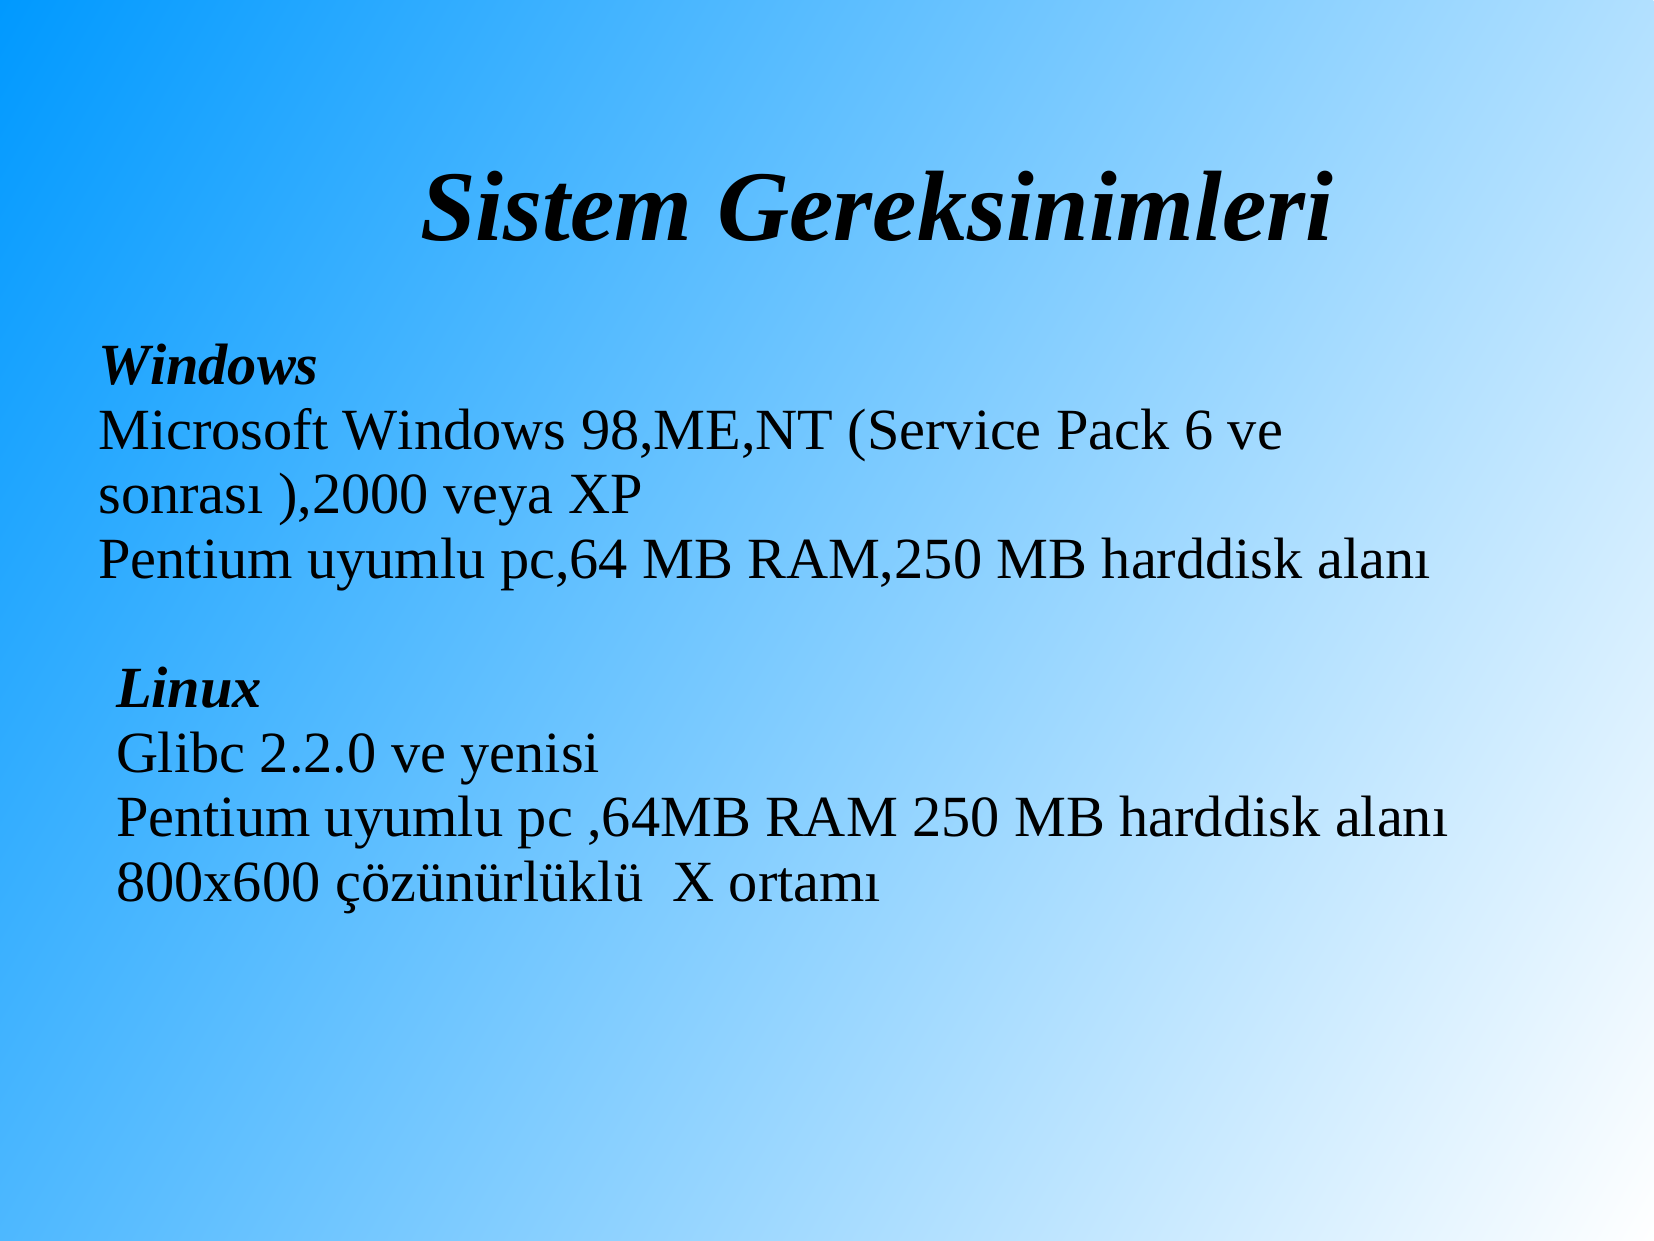

# Sistem Gereksinimleri
Windows
Microsoft Windows 98,ME,NT (Service Pack 6 ve sonrası ),2000 veya XP
Pentium uyumlu pc,64 MB RAM,250 MB harddisk alanı
Linux
Glibc 2.2.0 ve yenisi
Pentium uyumlu pc ,64MB RAM 250 MB harddisk alanı
800x600 çözünürlüklü X ortamı